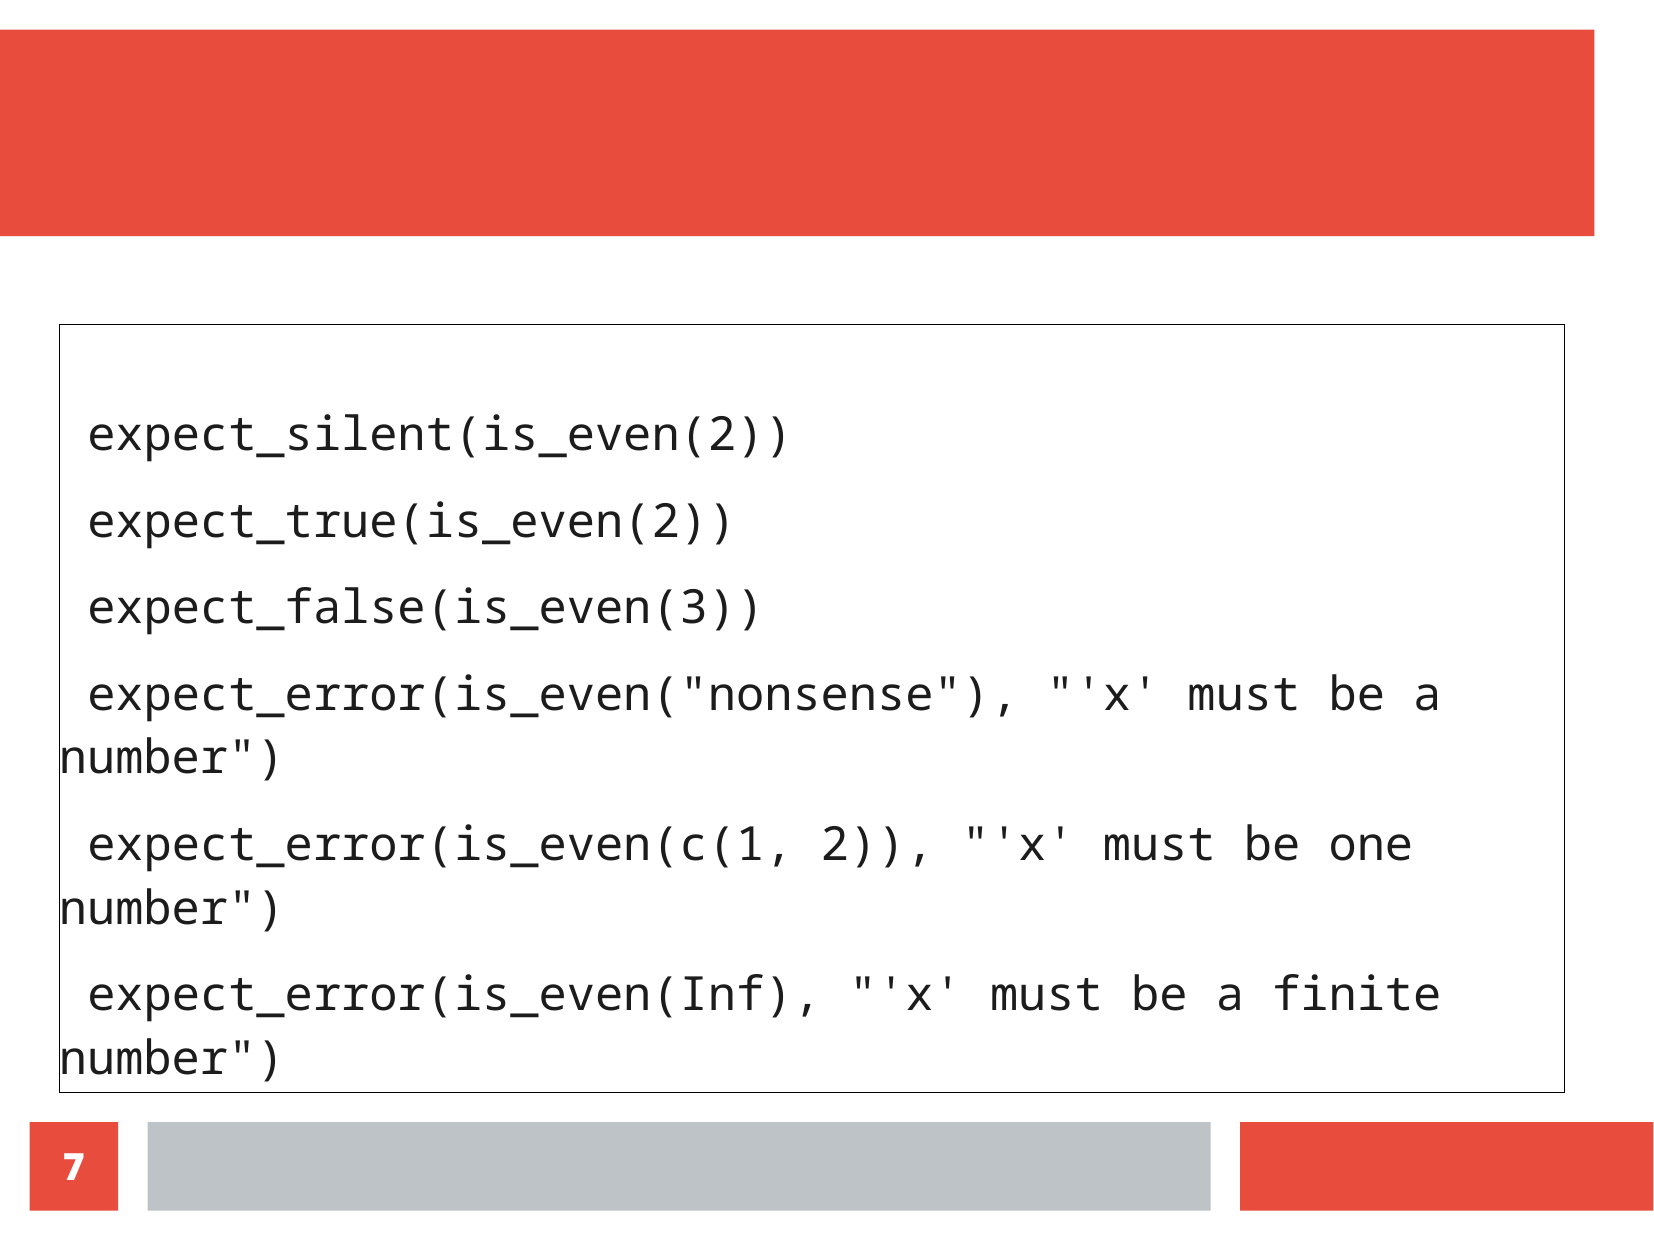

# expect_silent(is_even(2))
 expect_true(is_even(2))
 expect_false(is_even(3))
 expect_error(is_even("nonsense"), "'x' must be a number")
 expect_error(is_even(c(1, 2)), "'x' must be one number")
 expect_error(is_even(Inf), "'x' must be a finite number")
7